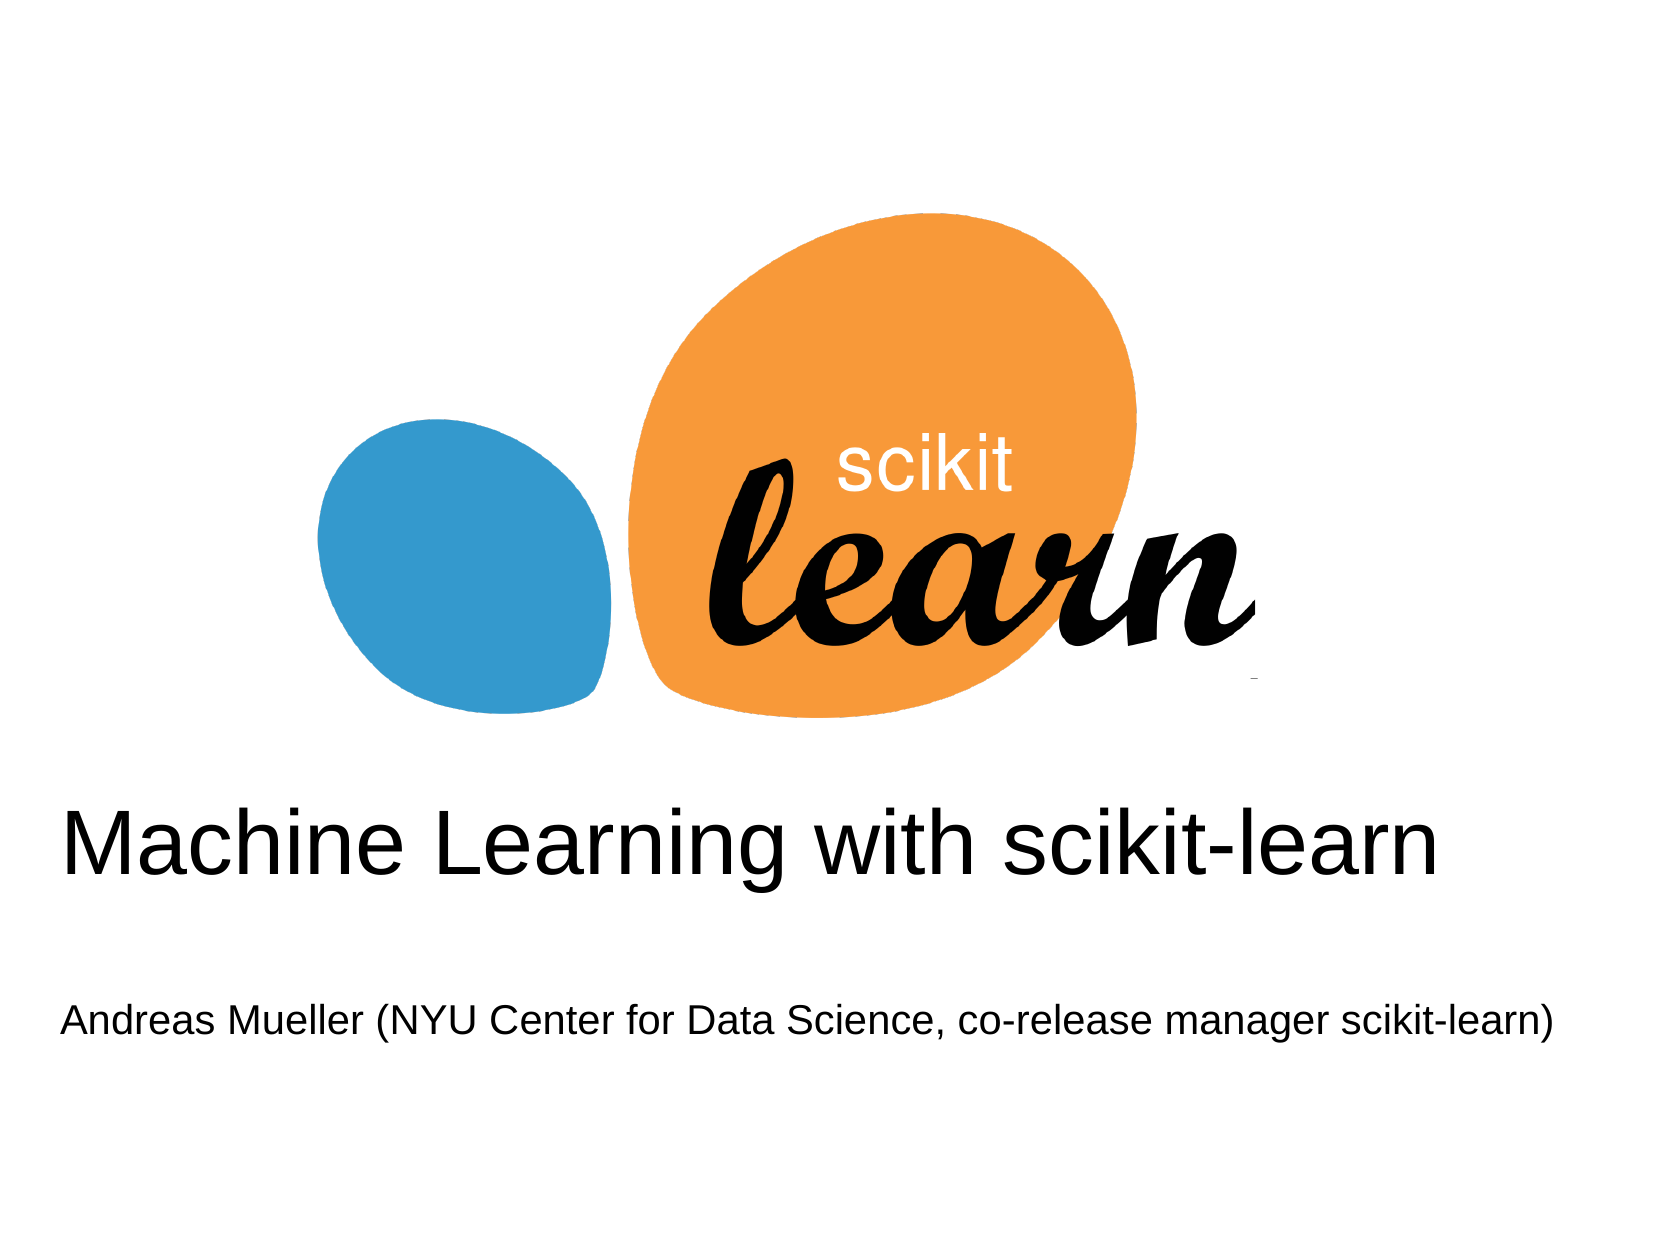

# Machine Learning with scikit-learn Andreas Mueller (NYU Center for Data Science, co-release manager scikit-learn)
http://bit.ly/skCUNY
http://bit.ly/skCUNY